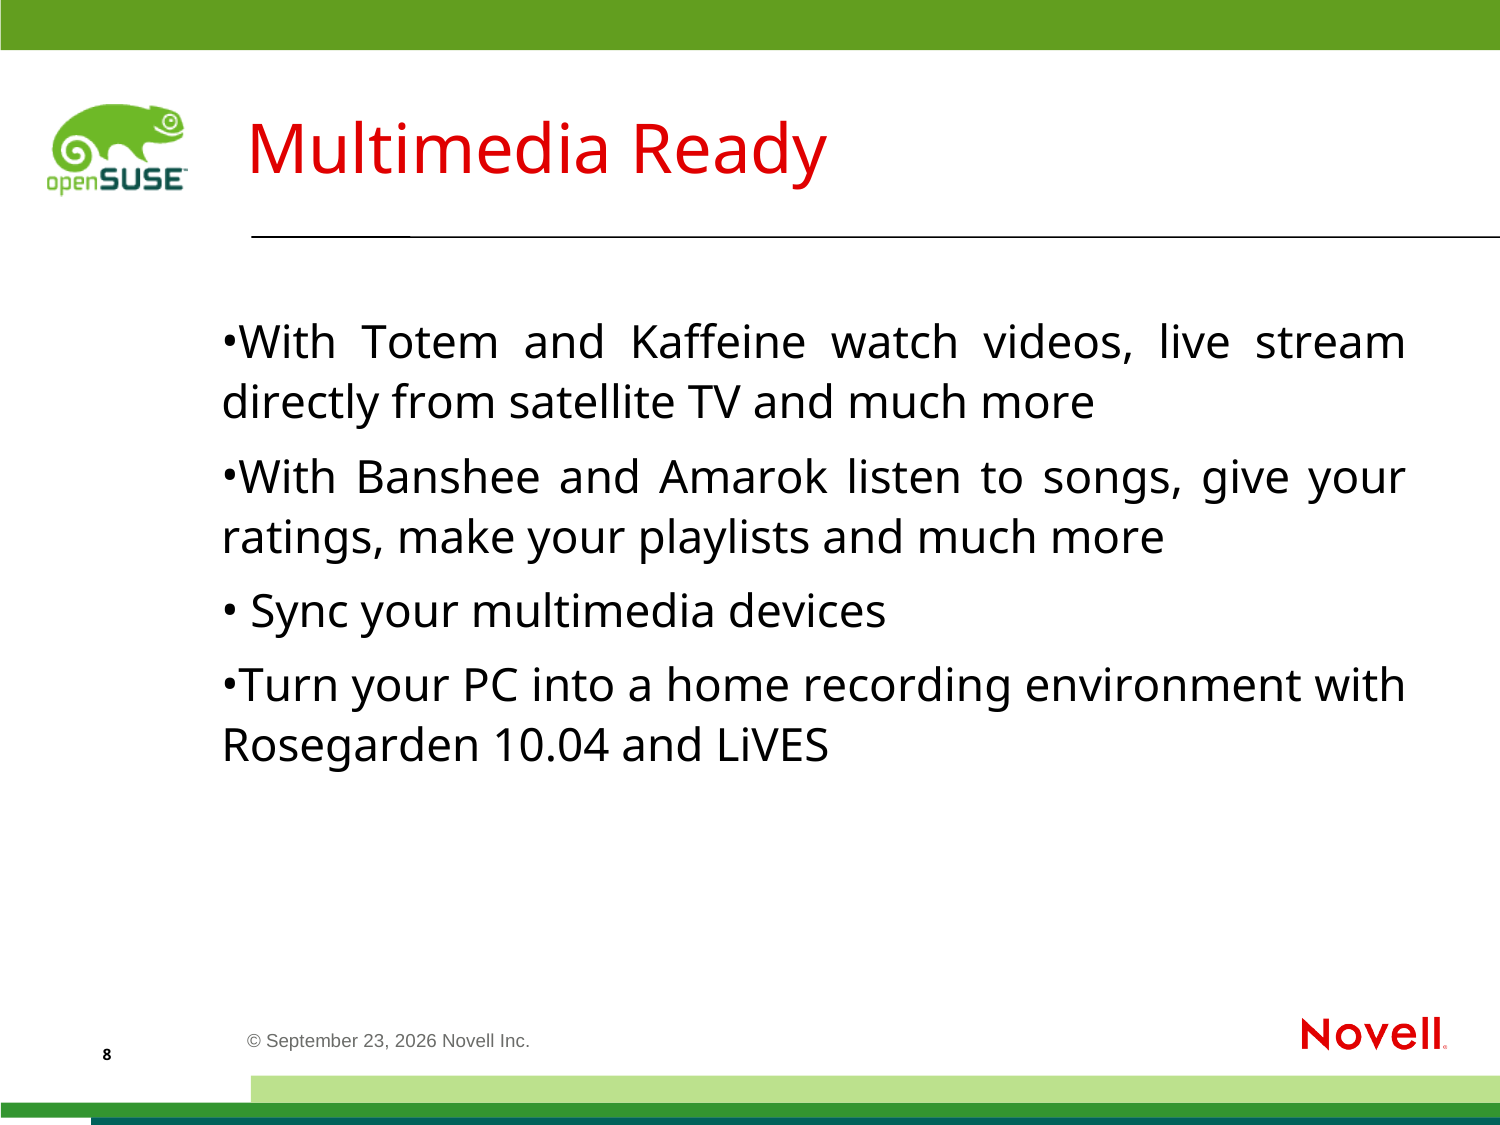

# Multimedia Ready
With Totem and Kaffeine watch videos, live stream directly from satellite TV and much more
With Banshee and Amarok listen to songs, give your ratings, make your playlists and much more
 Sync your multimedia devices
Turn your PC into a home recording environment with Rosegarden 10.04 and LiVES